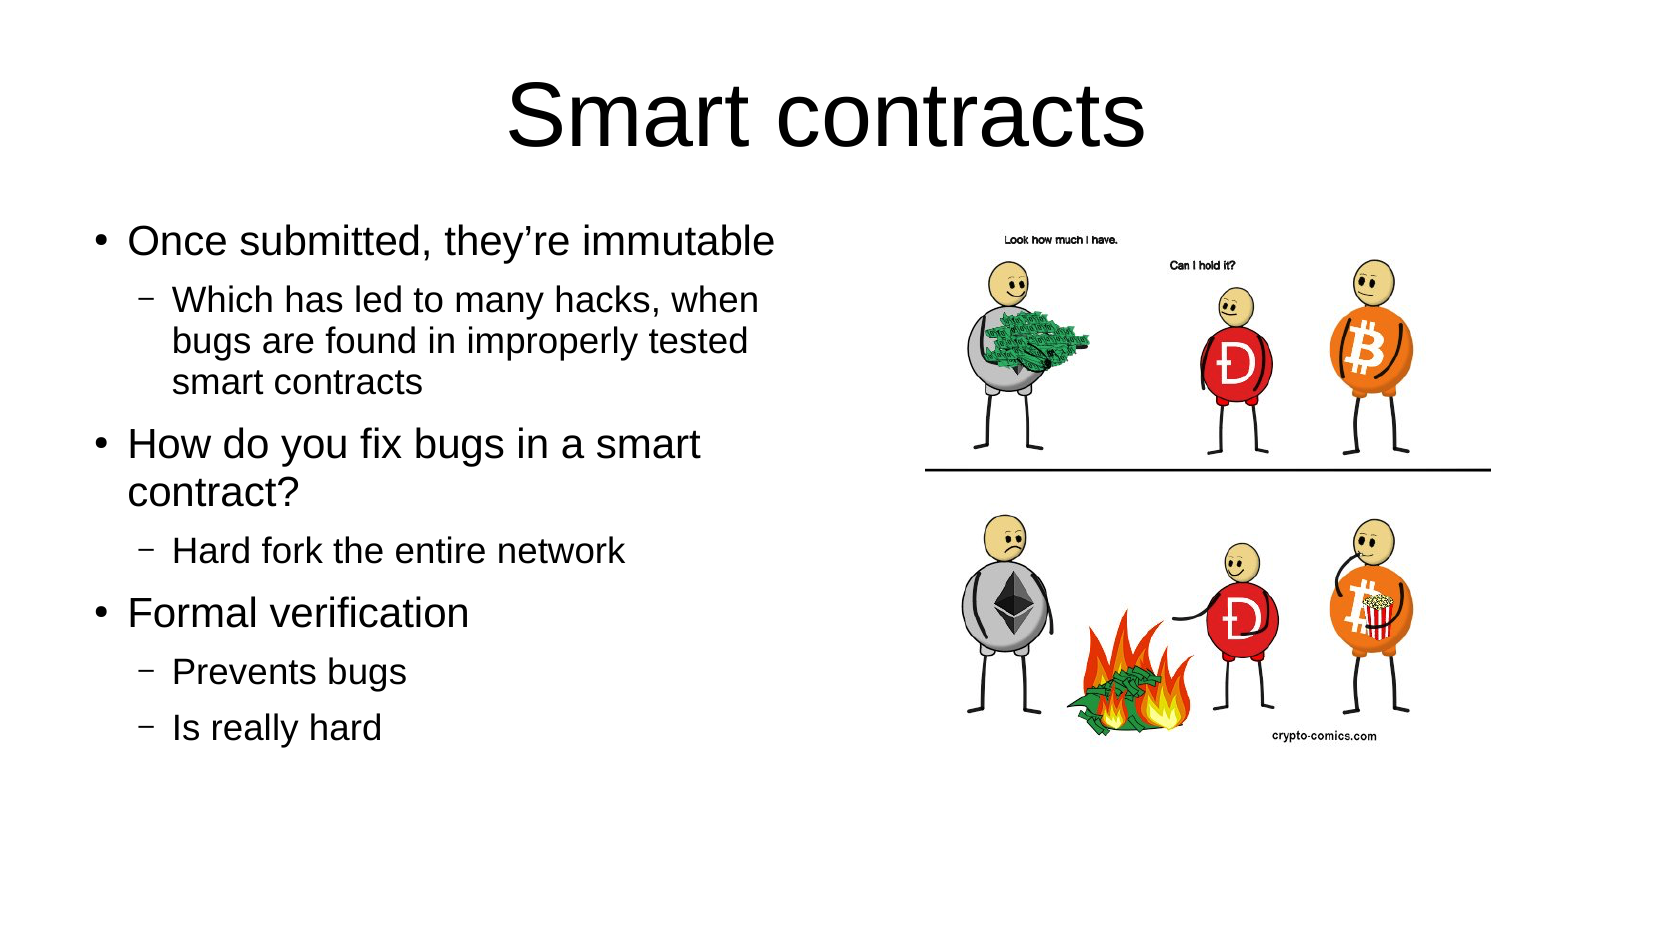

# Smart contracts
Once submitted, they’re immutable
Which has led to many hacks, when bugs are found in improperly tested smart contracts
How do you fix bugs in a smart contract?
Hard fork the entire network
Formal verification
Prevents bugs
Is really hard